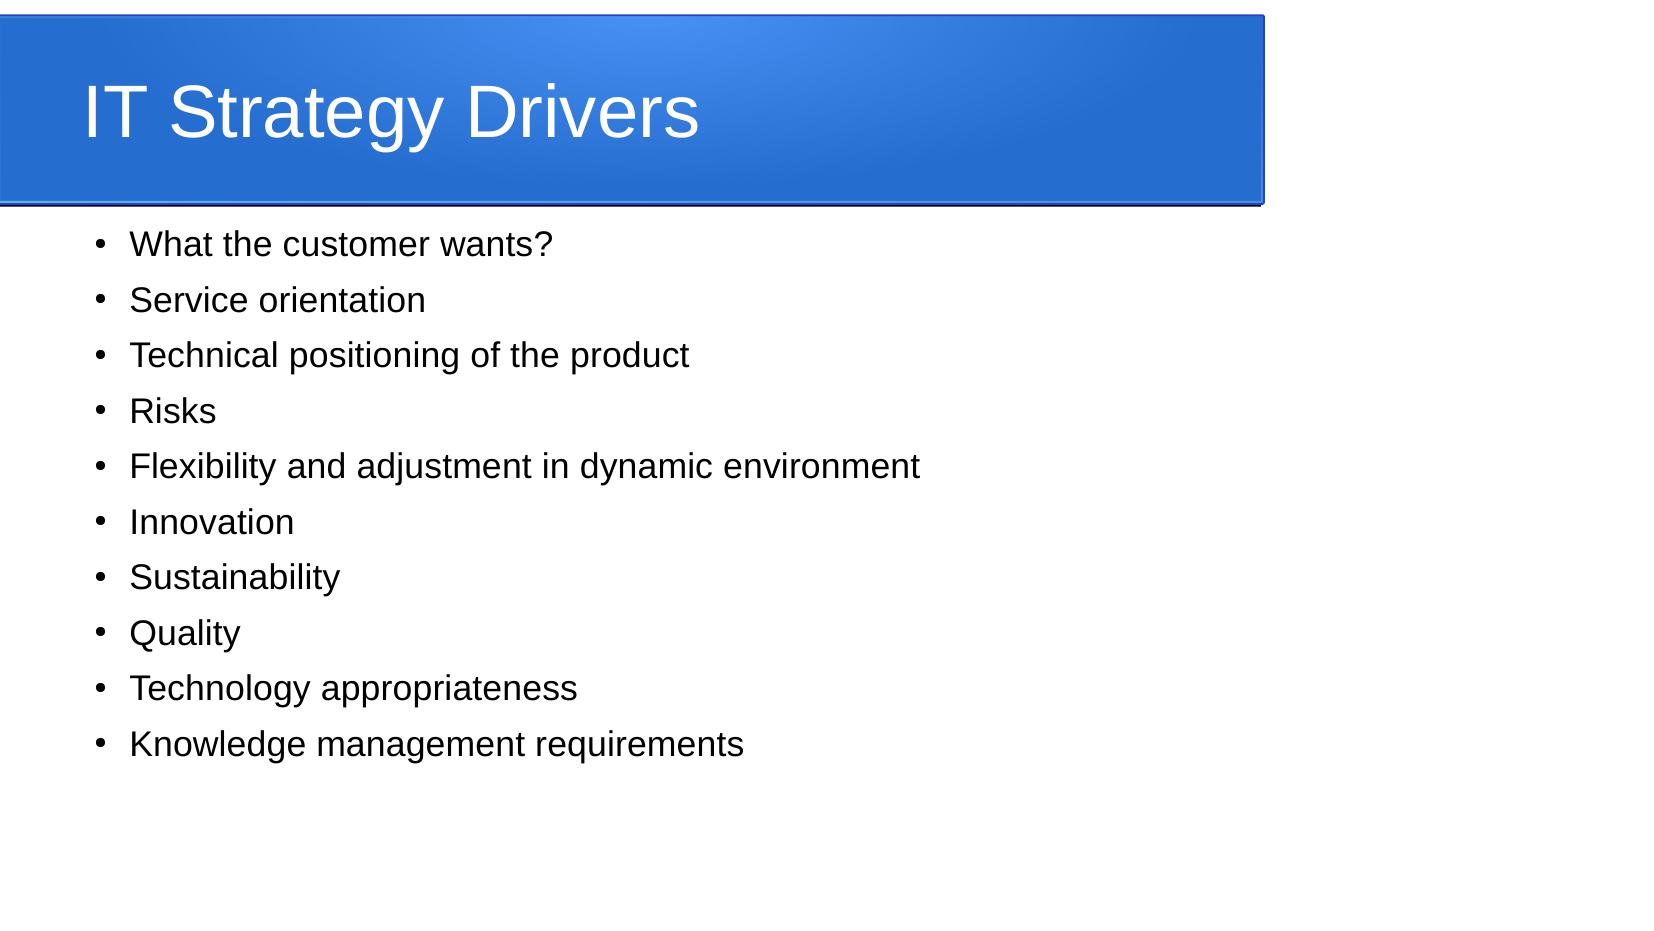

# IT Strategy Drivers
What the customer wants?
Service orientation
Technical positioning of the product
Risks
Flexibility and adjustment in dynamic environment
Innovation
Sustainability
Quality
Technology appropriateness
Knowledge management requirements